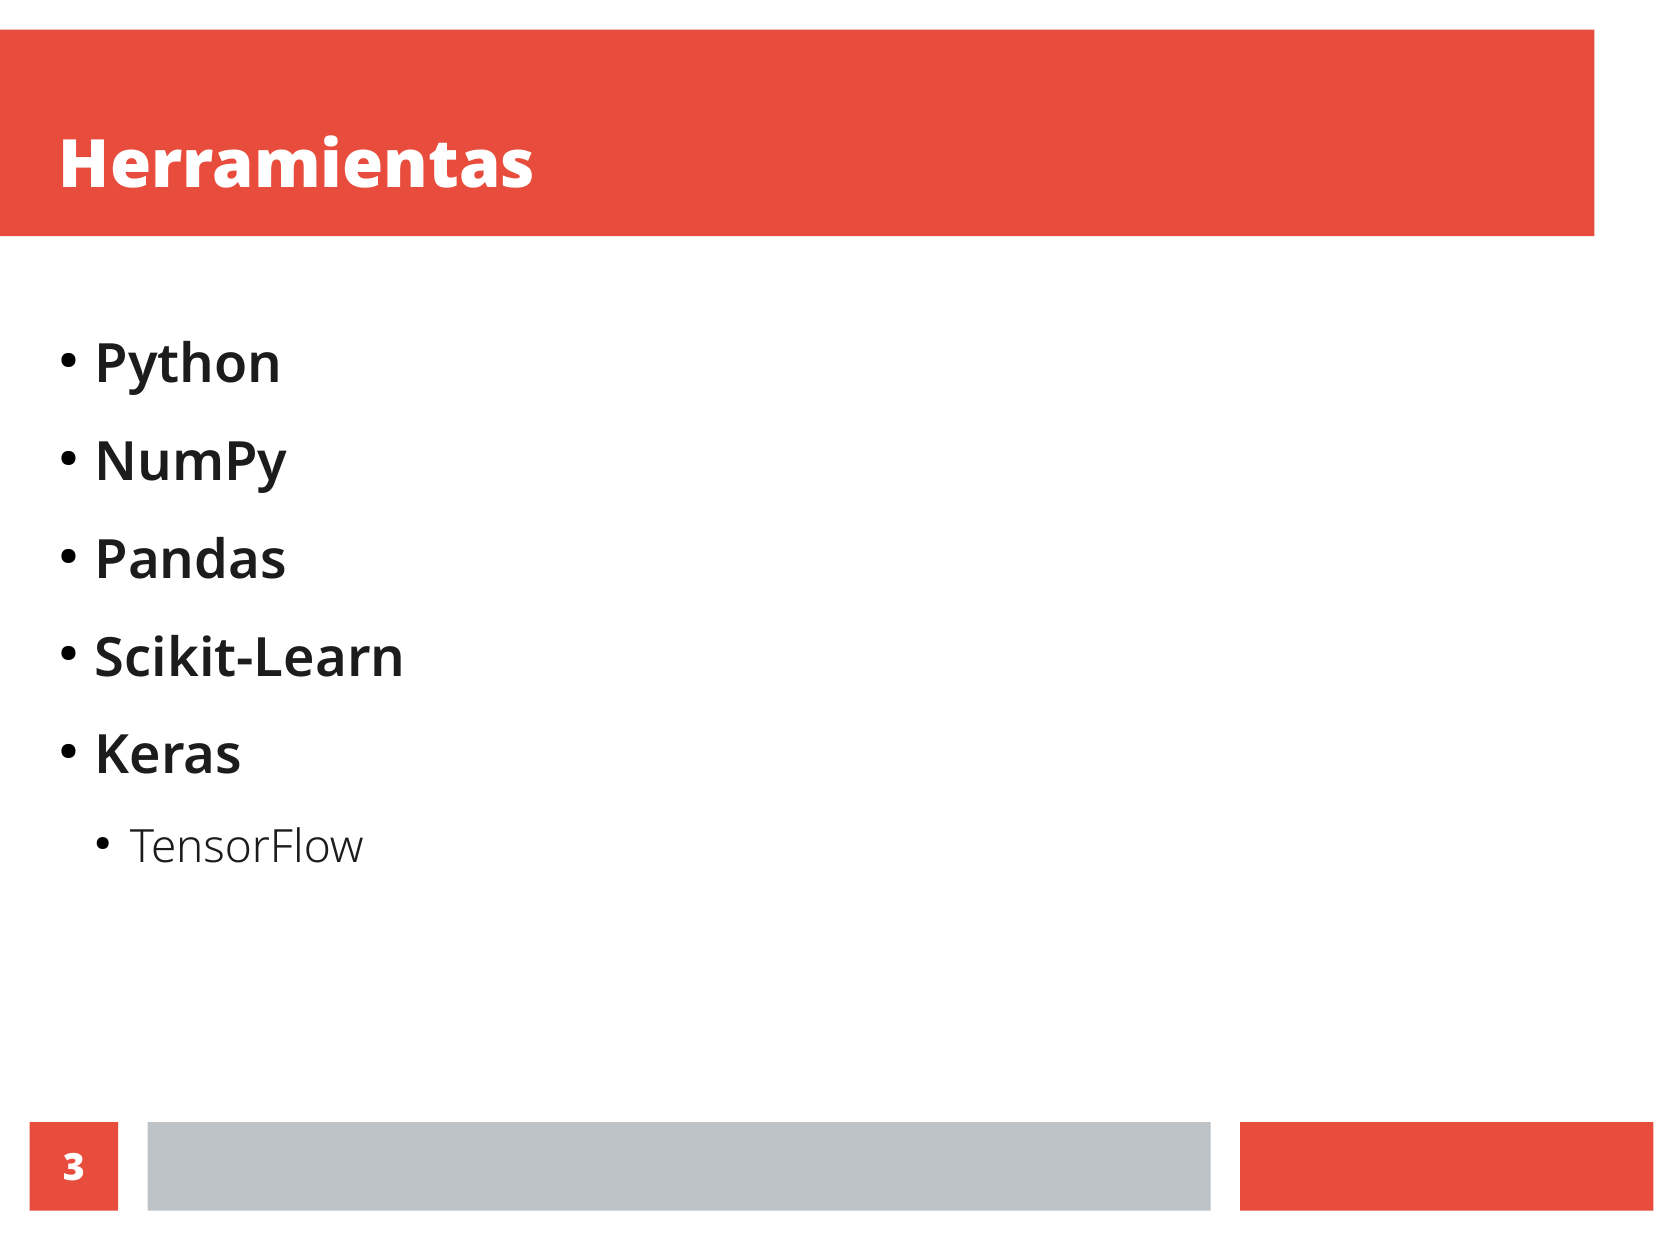

# Herramientas
Python
NumPy
Pandas
Scikit-Learn
Keras
TensorFlow
3